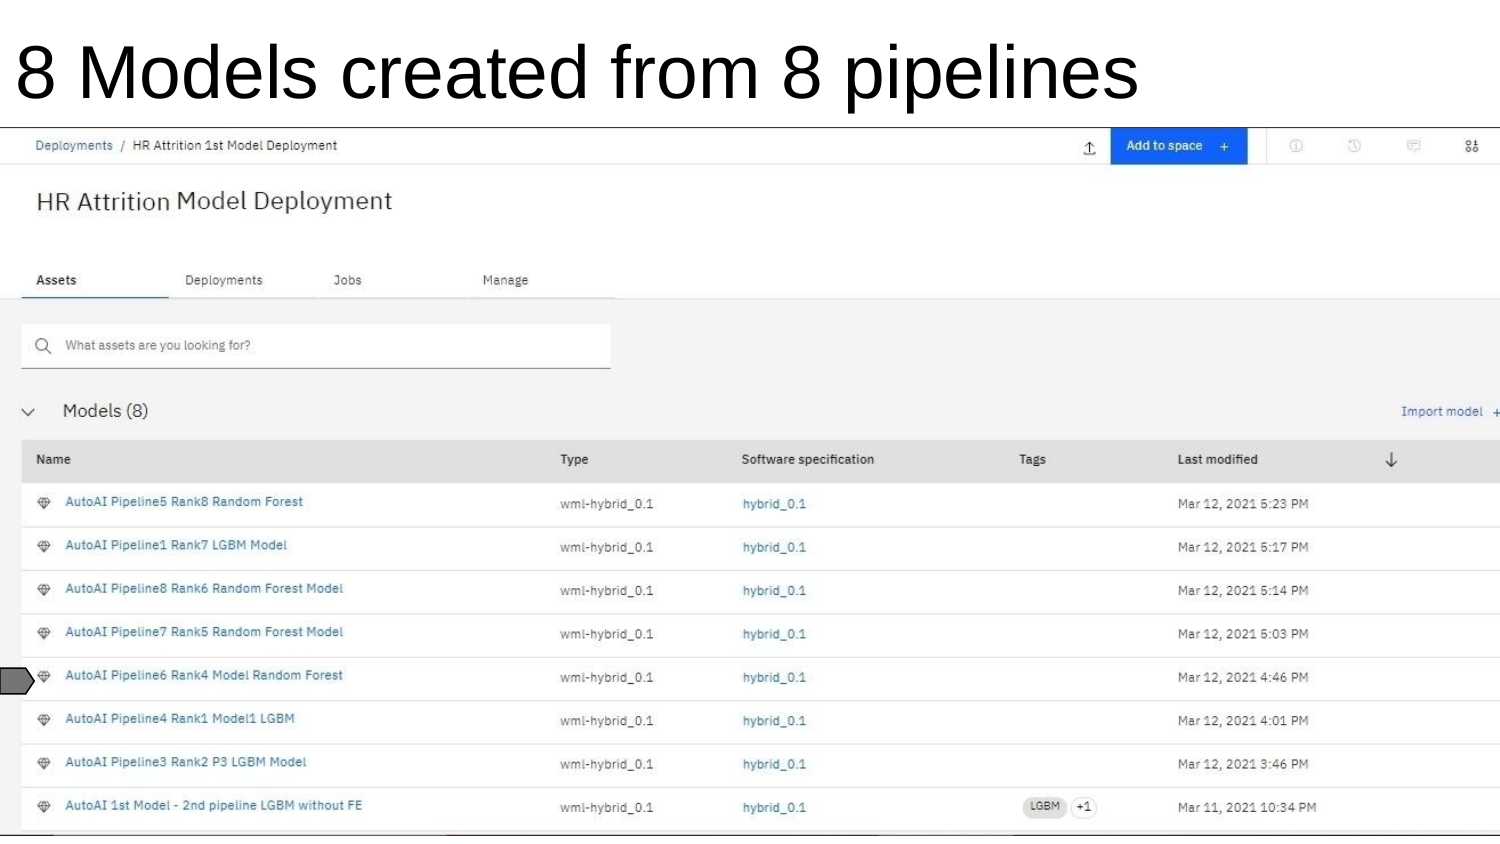

# 8 Models created from 8 pipelines